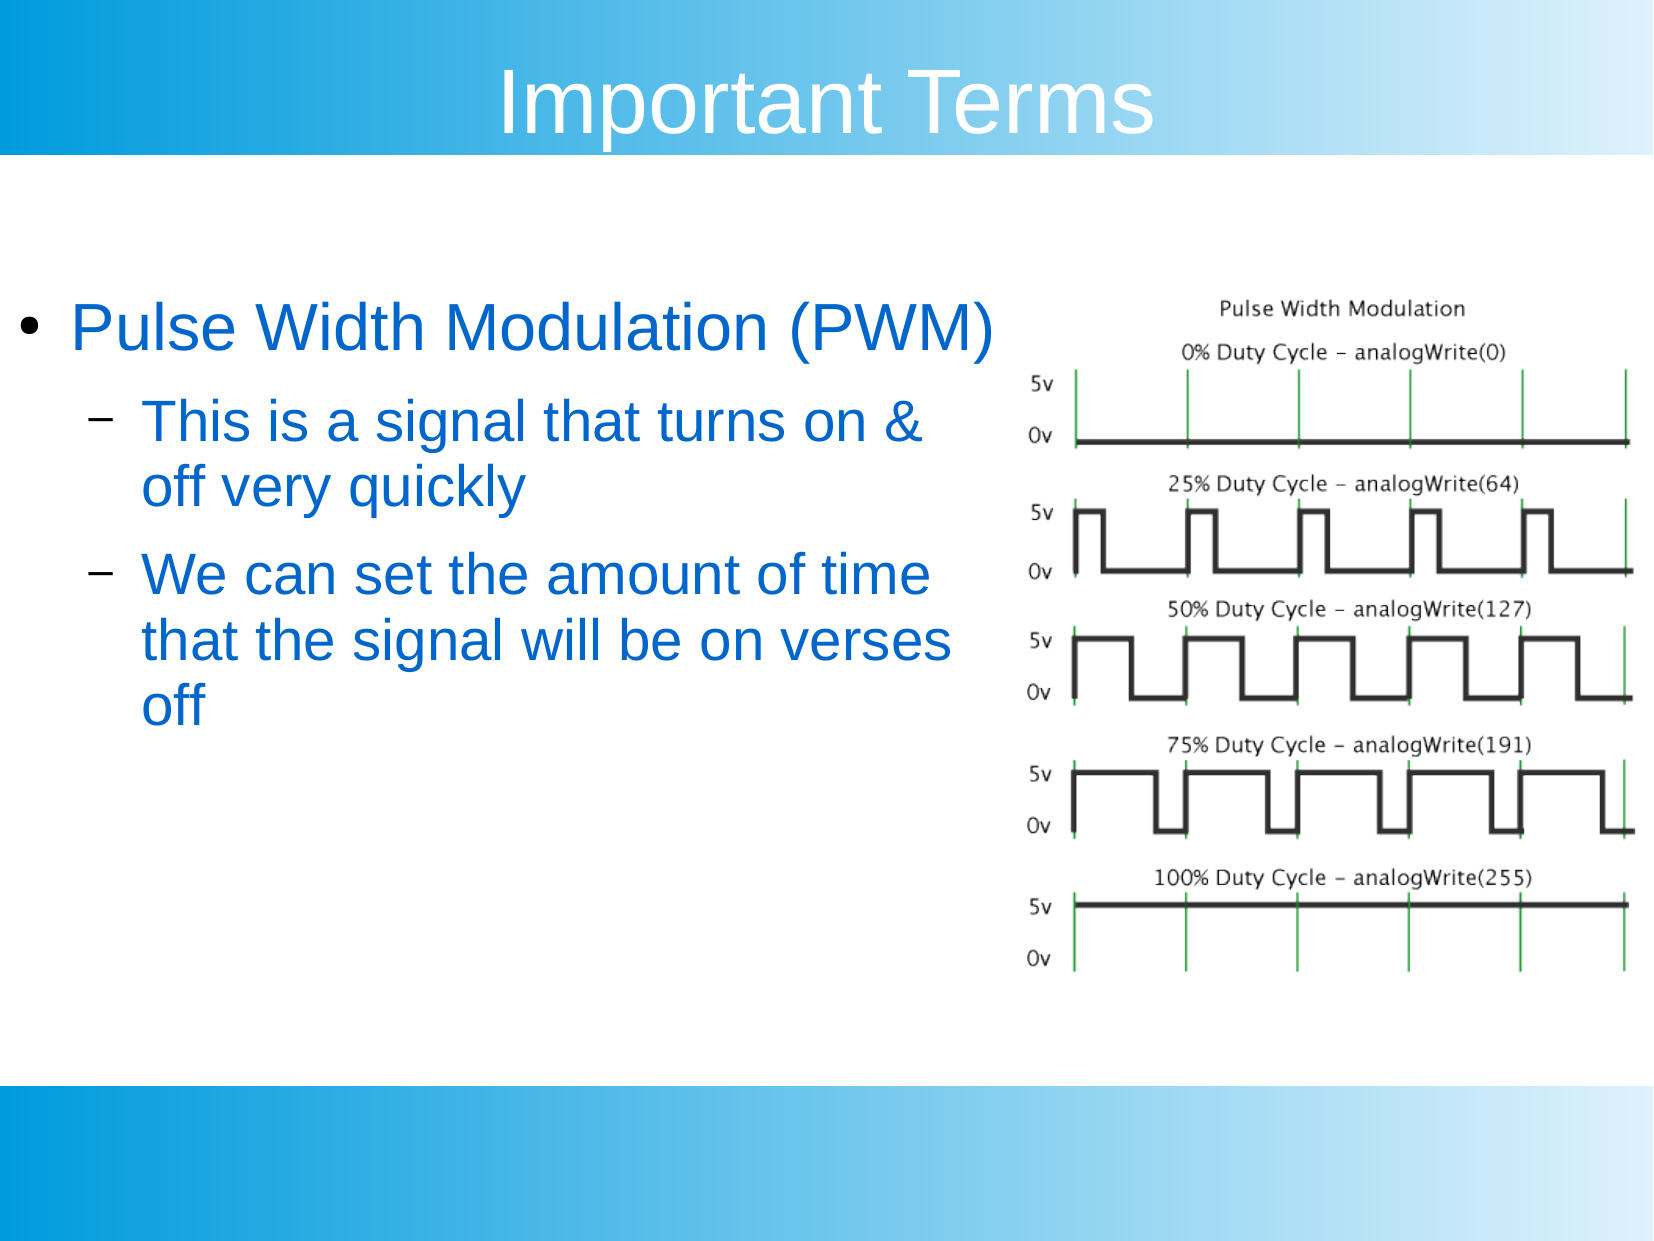

# Important Terms
Pulse Width Modulation (PWM)
This is a signal that turns on & off very quickly
We can set the amount of time that the signal will be on verses off